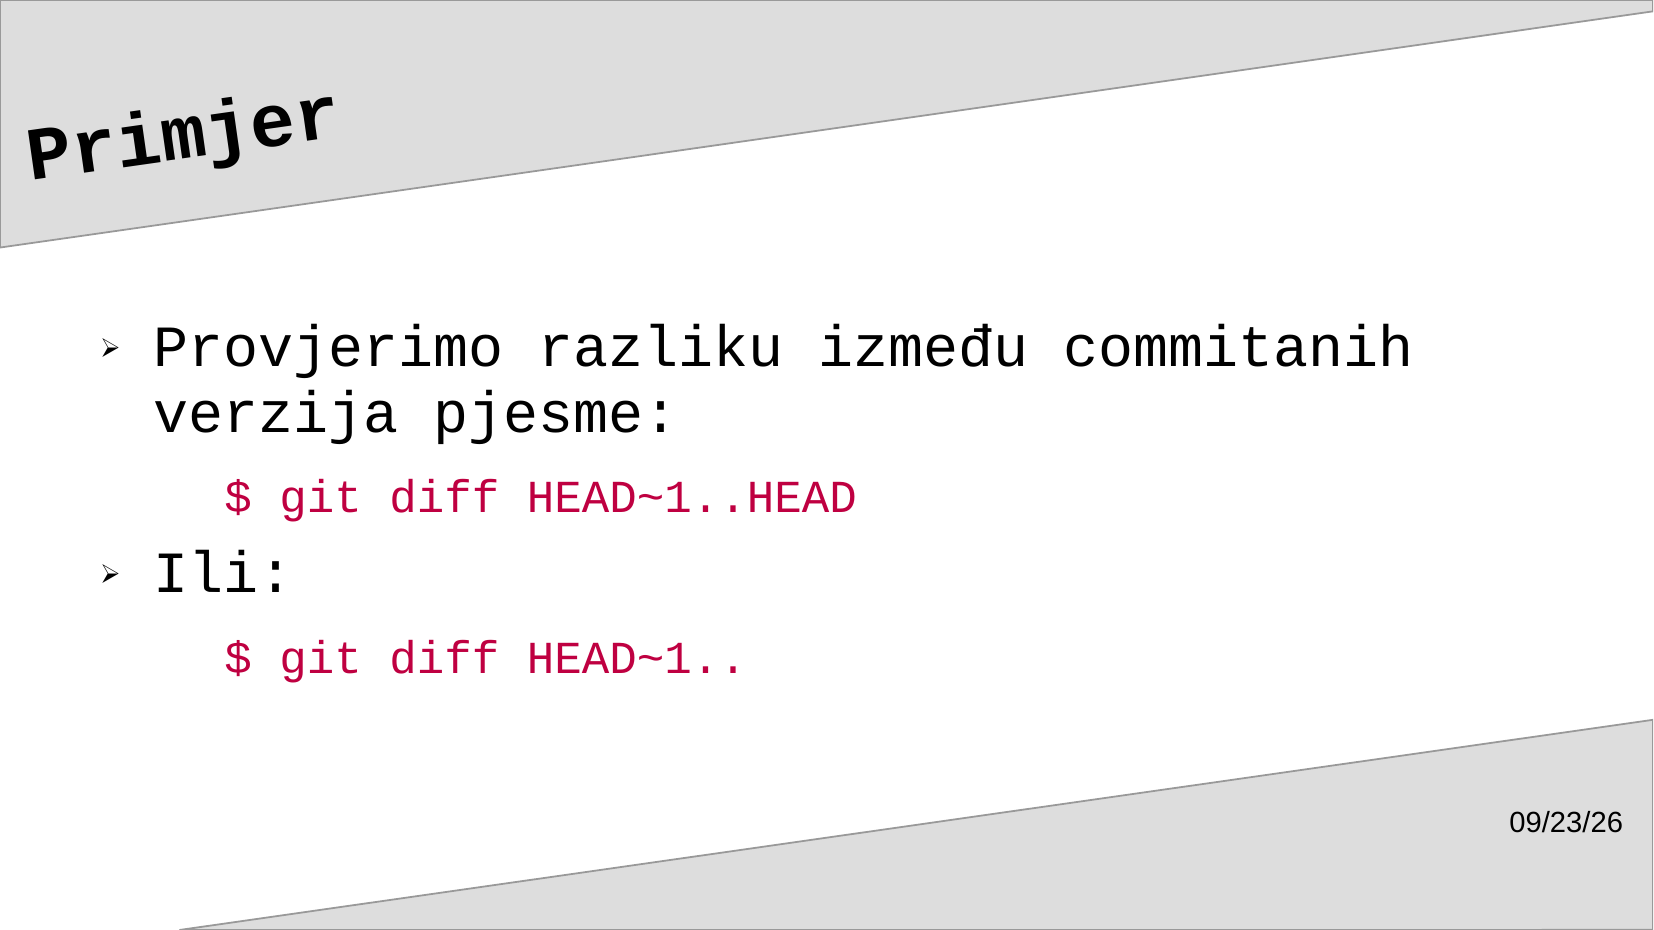

# Primjer
Provjerimo razliku između commitanih verzija pjesme:
$ git diff HEAD~1..HEAD
Ili:
$ git diff HEAD~1..
52